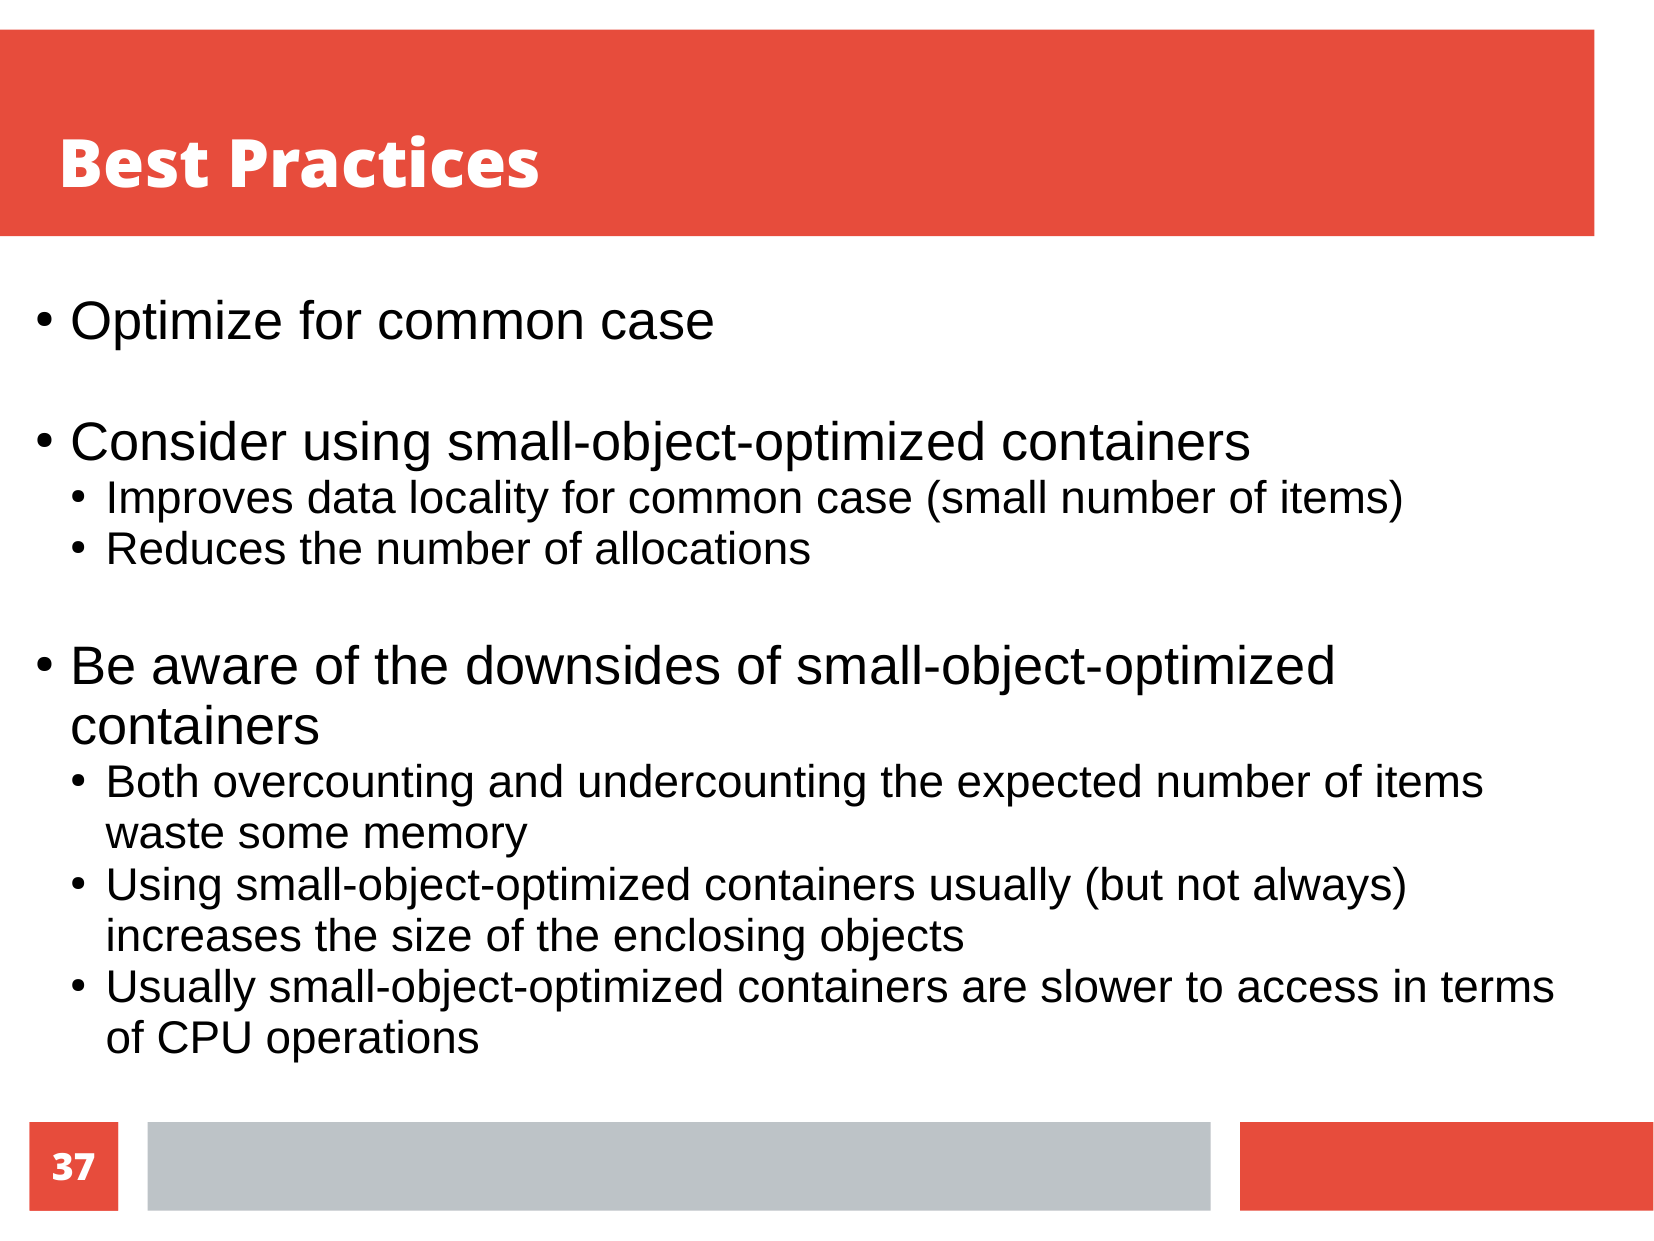

# Best Practices
Optimize for common case
Consider using small-object-optimized containers
Improves data locality for common case (small number of items)
Reduces the number of allocations
Be aware of the downsides of small-object-optimized containers
Both overcounting and undercounting the expected number of items waste some memory
Using small-object-optimized containers usually (but not always) increases the size of the enclosing objects
Usually small-object-optimized containers are slower to access in terms of CPU operations
37